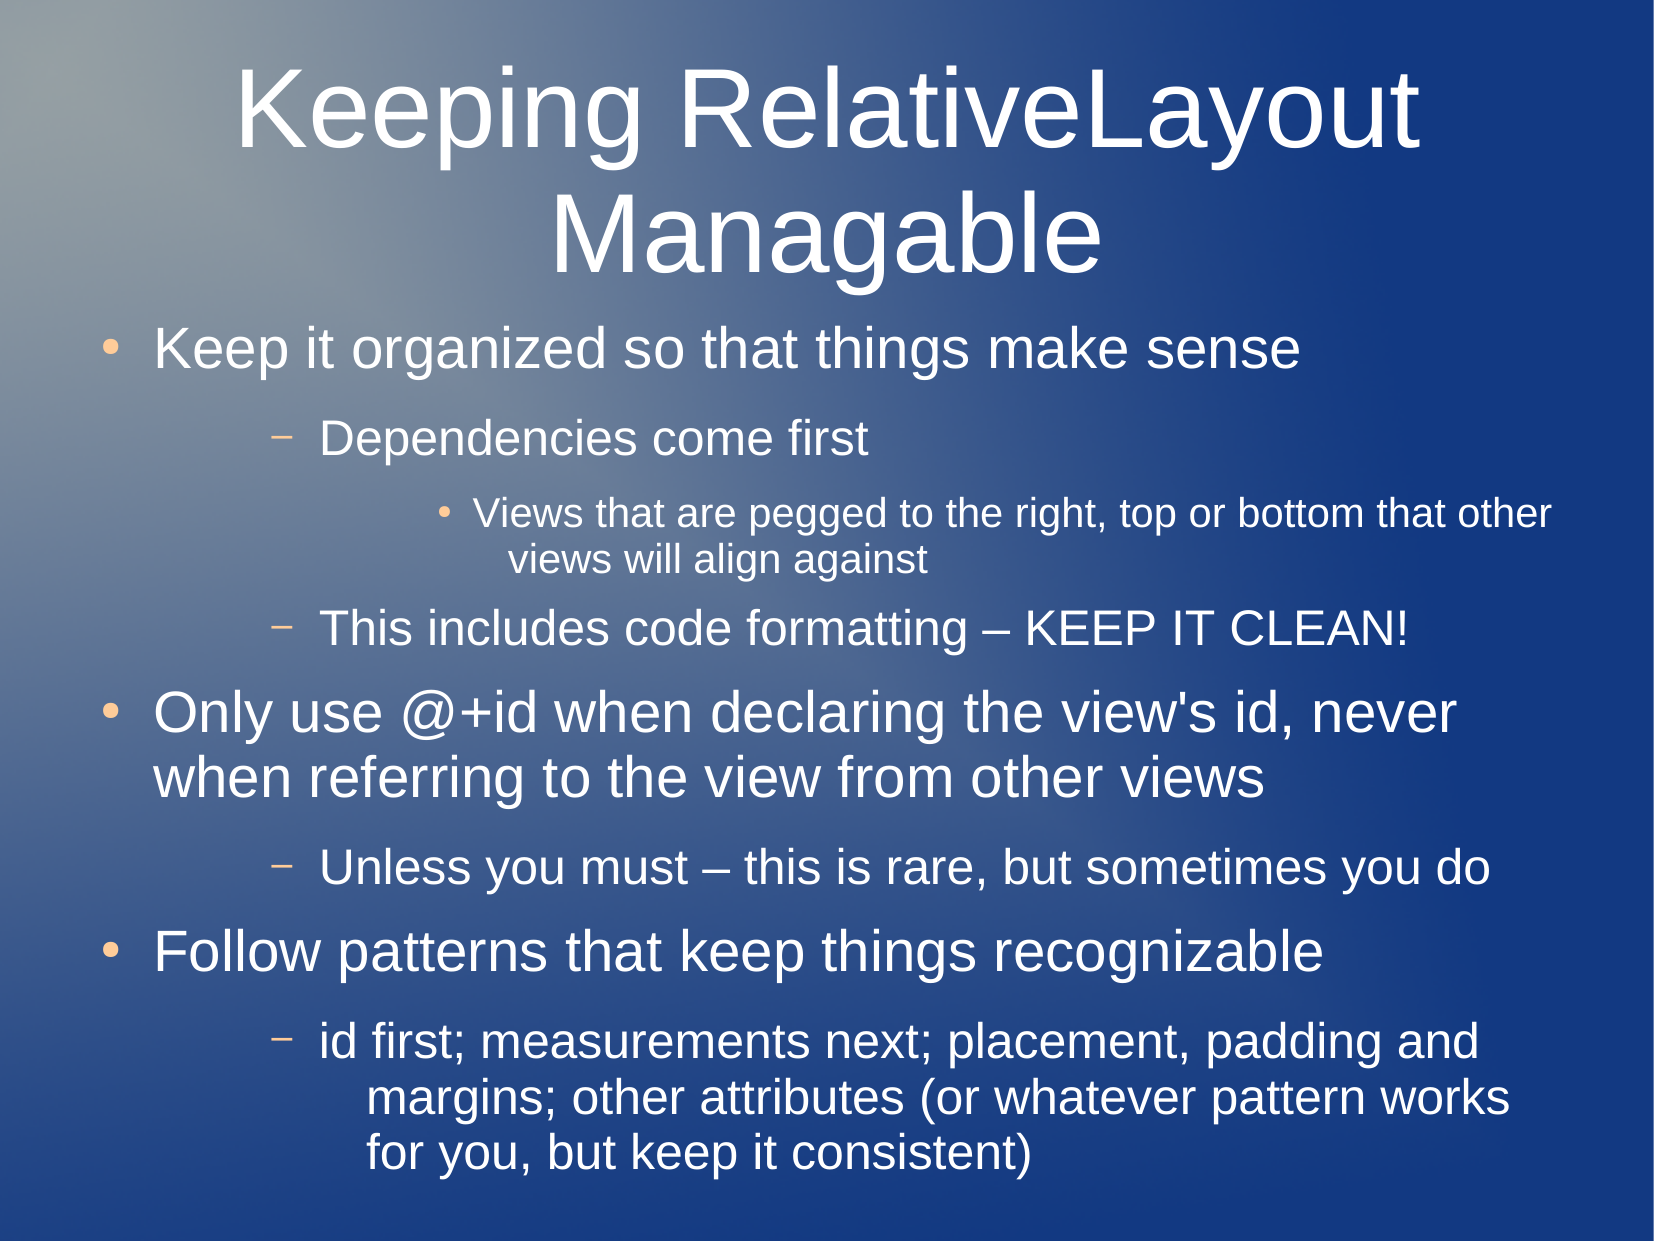

# Keeping RelativeLayout Managable
Keep it organized so that things make sense
Dependencies come first
Views that are pegged to the right, top or bottom that other views will align against
This includes code formatting – KEEP IT CLEAN!
Only use @+id when declaring the view's id, never when referring to the view from other views
Unless you must – this is rare, but sometimes you do
Follow patterns that keep things recognizable
id first; measurements next; placement, padding and margins; other attributes (or whatever pattern works for you, but keep it consistent)